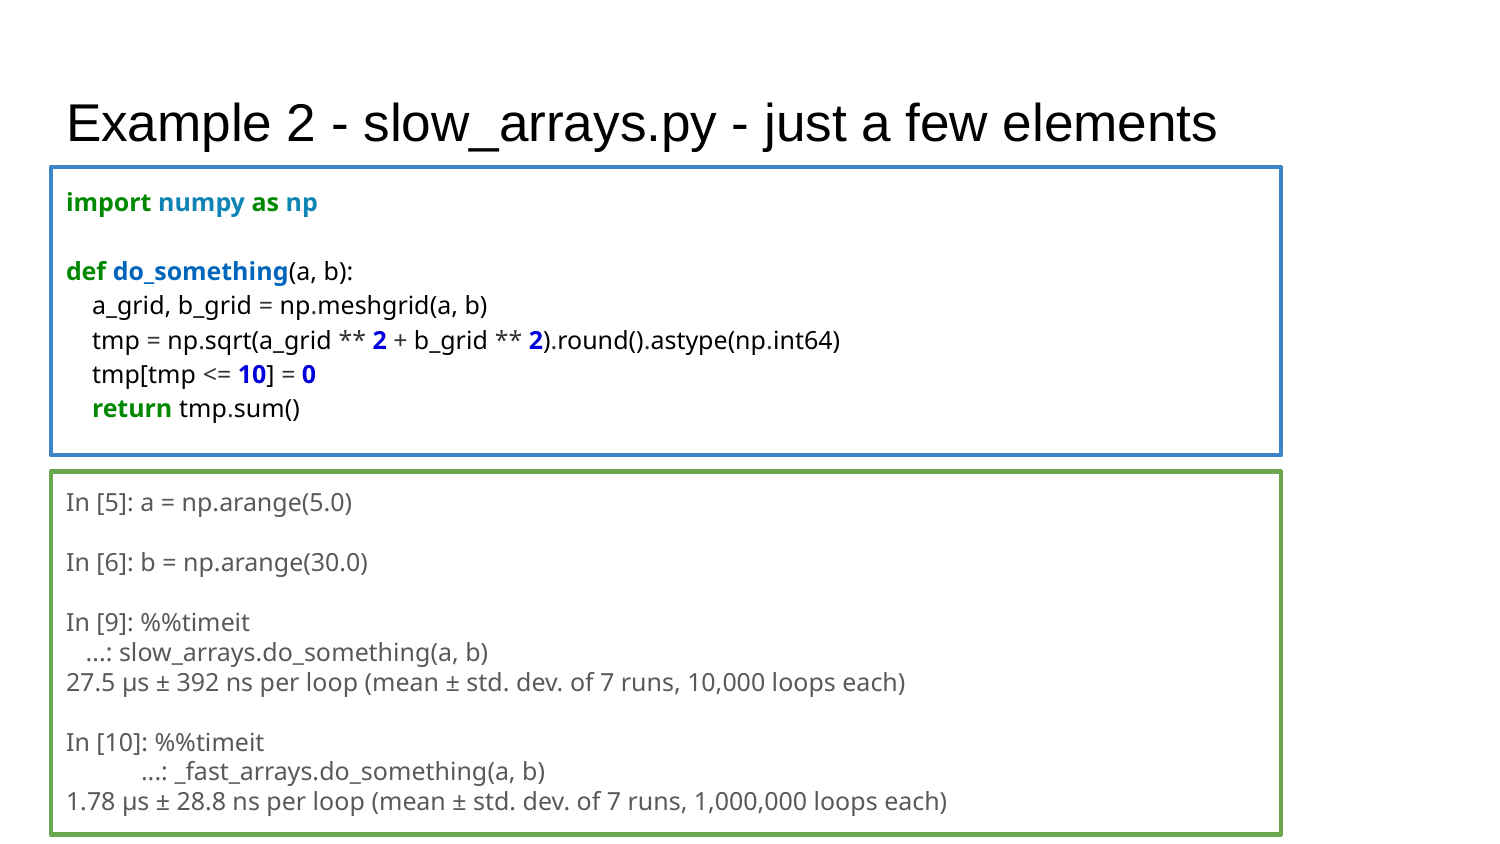

# Example 2 - slow_arrays.py - just a few elements
import numpy as np
def do_something(a, b):
 a_grid, b_grid = np.meshgrid(a, b)
 tmp = np.sqrt(a_grid ** 2 + b_grid ** 2).round().astype(np.int64)
 tmp[tmp <= 10] = 0
 return tmp.sum()
In [5]: a = np.arange(5.0)
In [6]: b = np.arange(30.0)
In [9]: %%timeit
 ...: slow_arrays.do_something(a, b)
27.5 µs ± 392 ns per loop (mean ± std. dev. of 7 runs, 10,000 loops each)
In [10]: %%timeit
	...: _fast_arrays.do_something(a, b)
1.78 µs ± 28.8 ns per loop (mean ± std. dev. of 7 runs, 1,000,000 loops each)